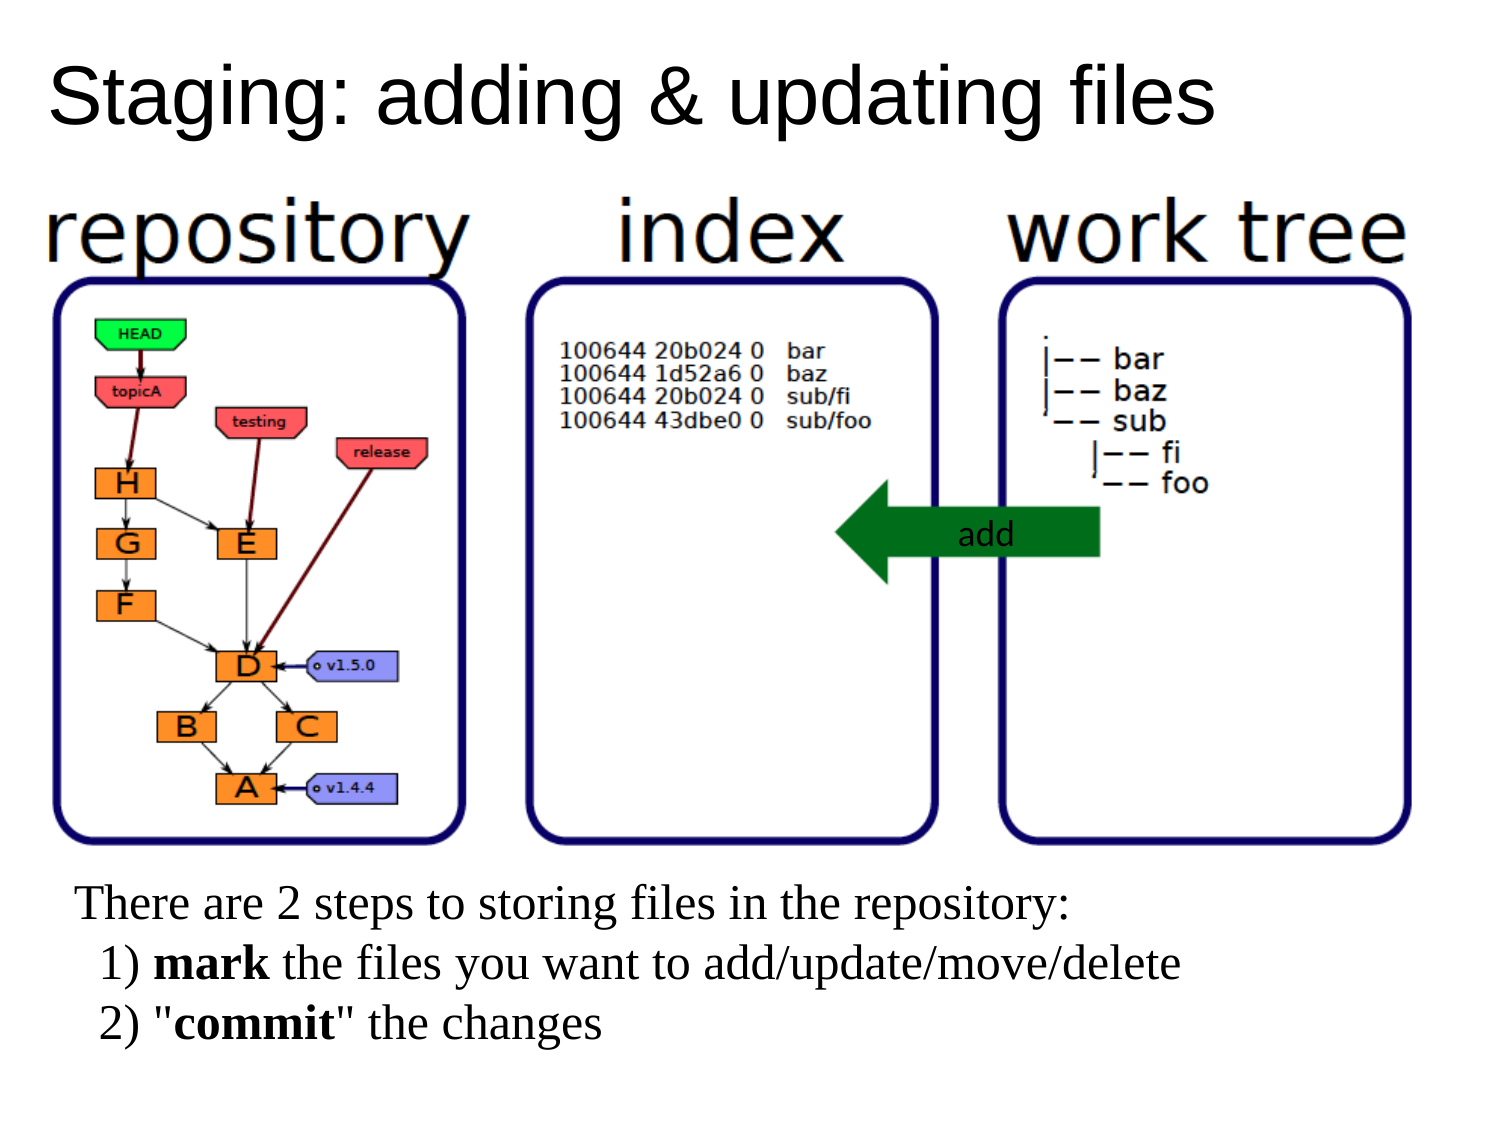

# Staging: adding & updating files
add
There are 2 steps to storing files in the repository:
 1) mark the files you want to add/update/move/delete
 2) "commit" the changes